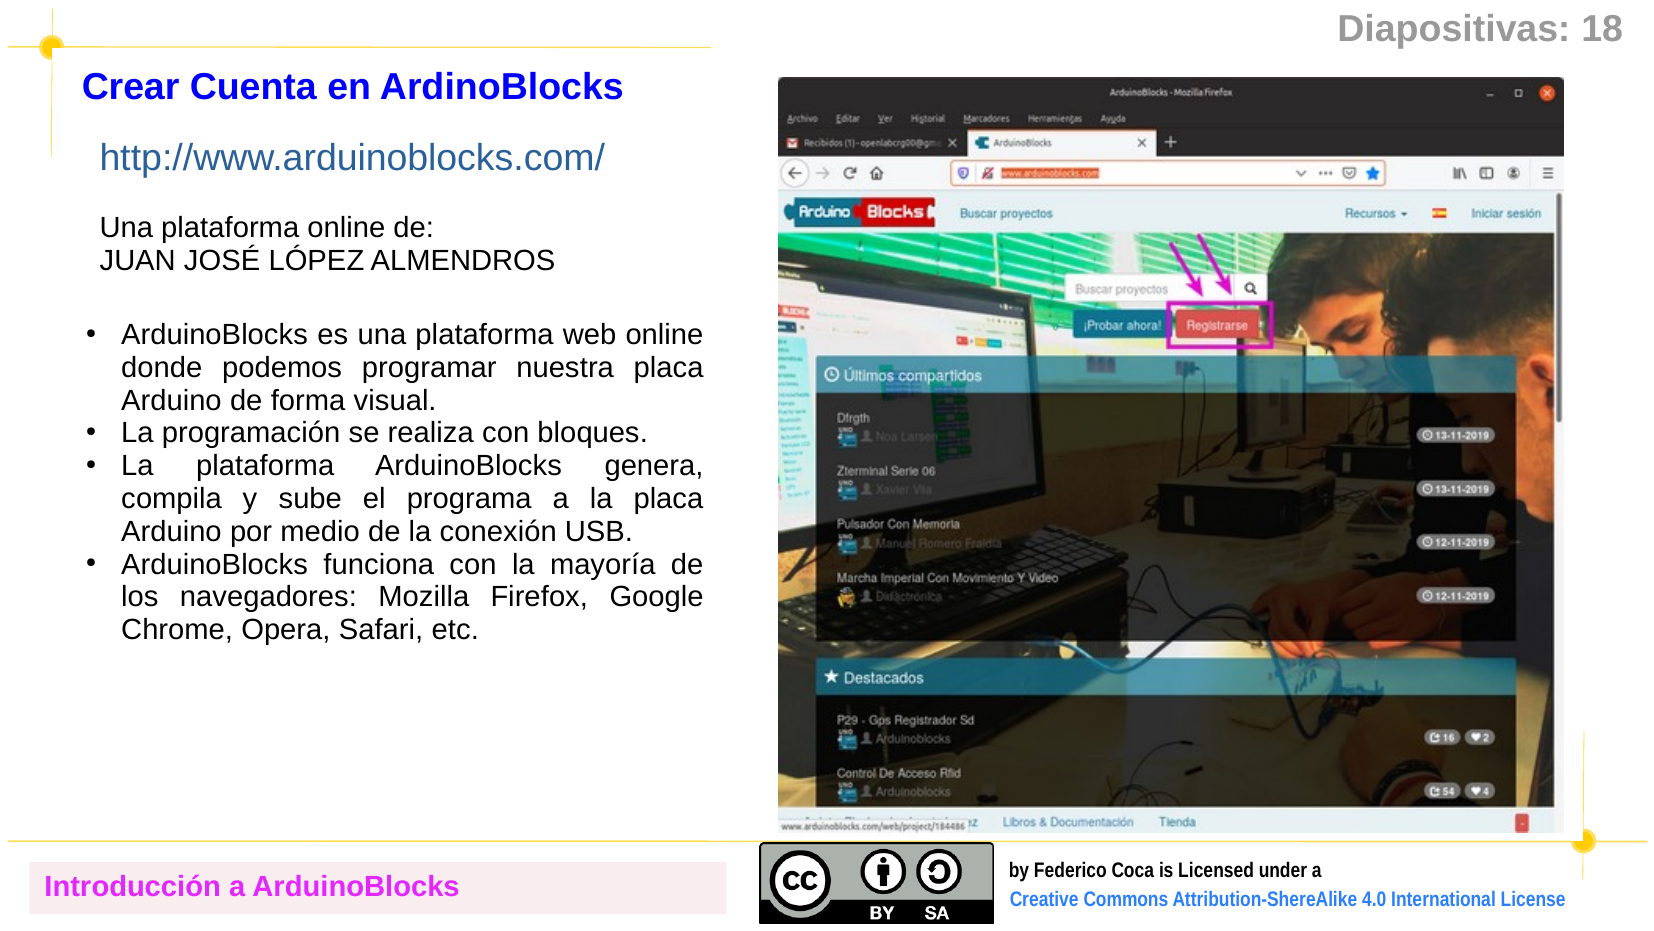

Diapositivas: 18
Crear Cuenta en ArdinoBlocks
http://www.arduinoblocks.com/
Una plataforma online de:
JUAN JOSÉ LÓPEZ ALMENDROS
ArduinoBlocks es una plataforma web online donde podemos programar nuestra placa Arduino de forma visual.
La programación se realiza con bloques.
La plataforma ArduinoBlocks genera, compila y sube el programa a la placa Arduino por medio de la conexión USB.
ArduinoBlocks funciona con la mayoría de los navegadores: Mozilla Firefox, Google Chrome, Opera, Safari, etc.
Introducción a ArduinoBlocks